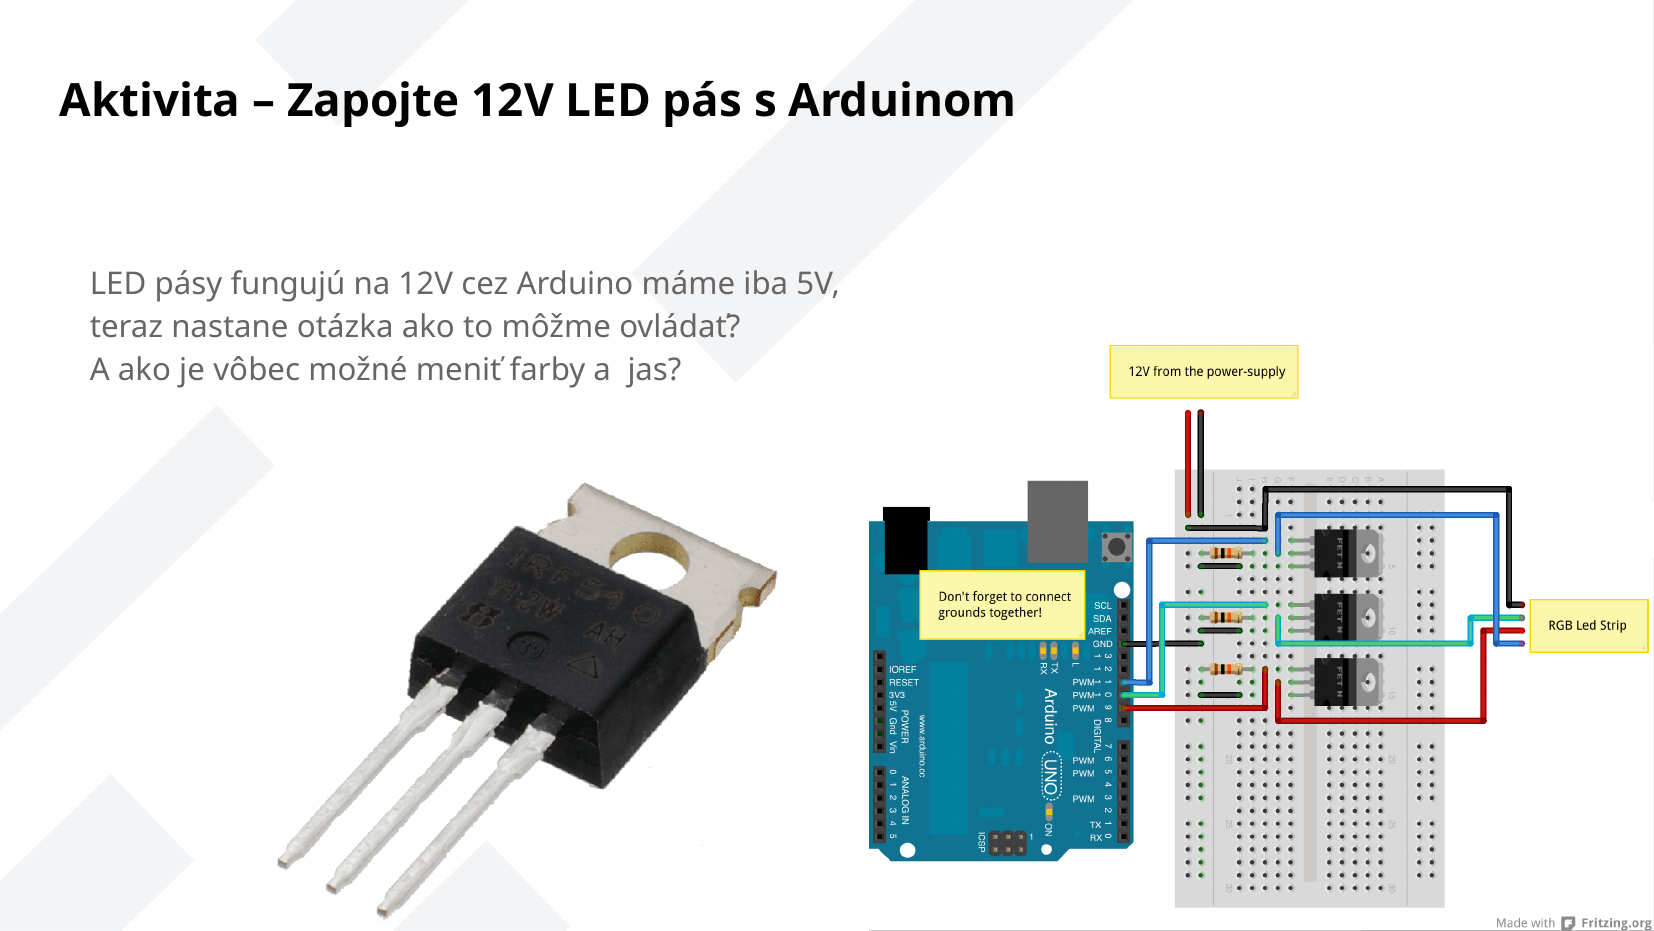

Aktivita – Zapojte 12V LED pás s Arduinom
LED pásy fungujú na 12V cez Arduino máme iba 5V,
teraz nastane otázka ako to môžme ovládať?
A ako je vôbec možné meniť farby a jas?
Photo by Dave Hoefler on Unsplash